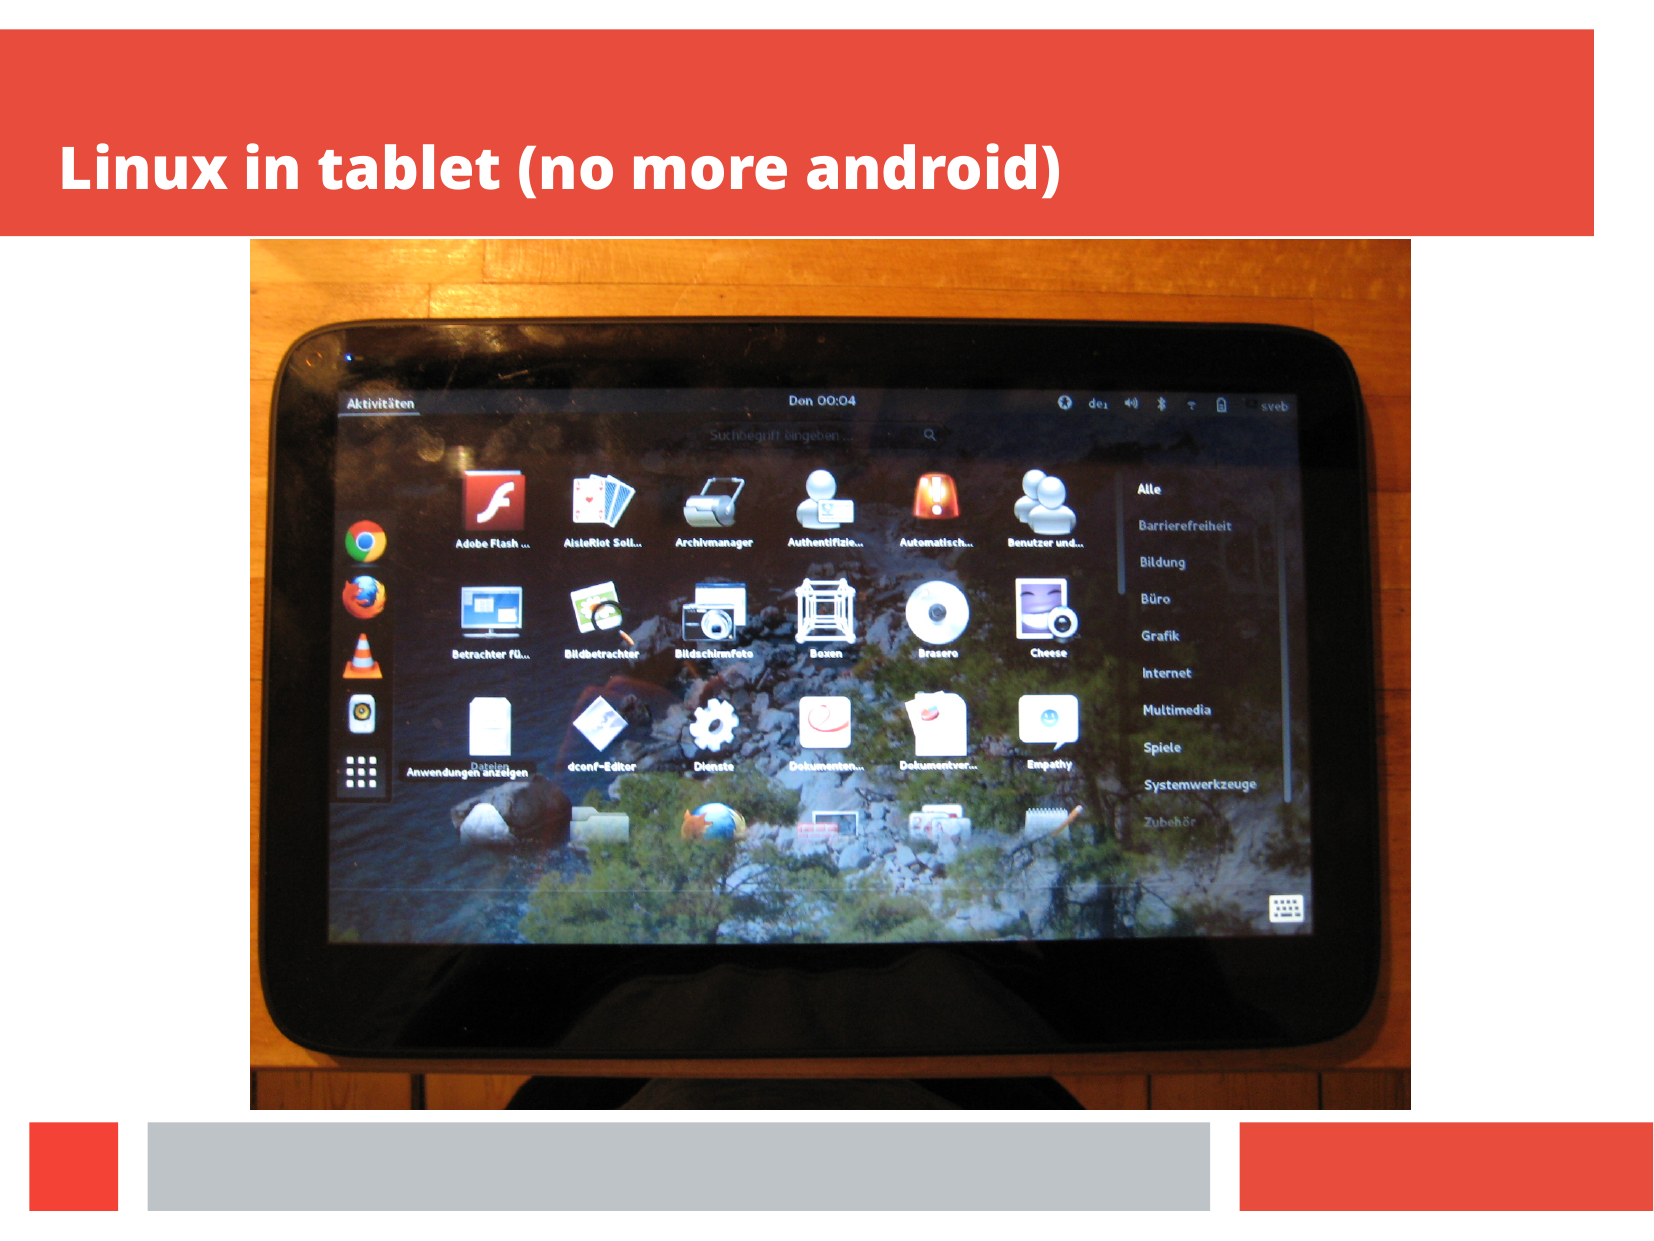

# Linux in tablet (no more android)